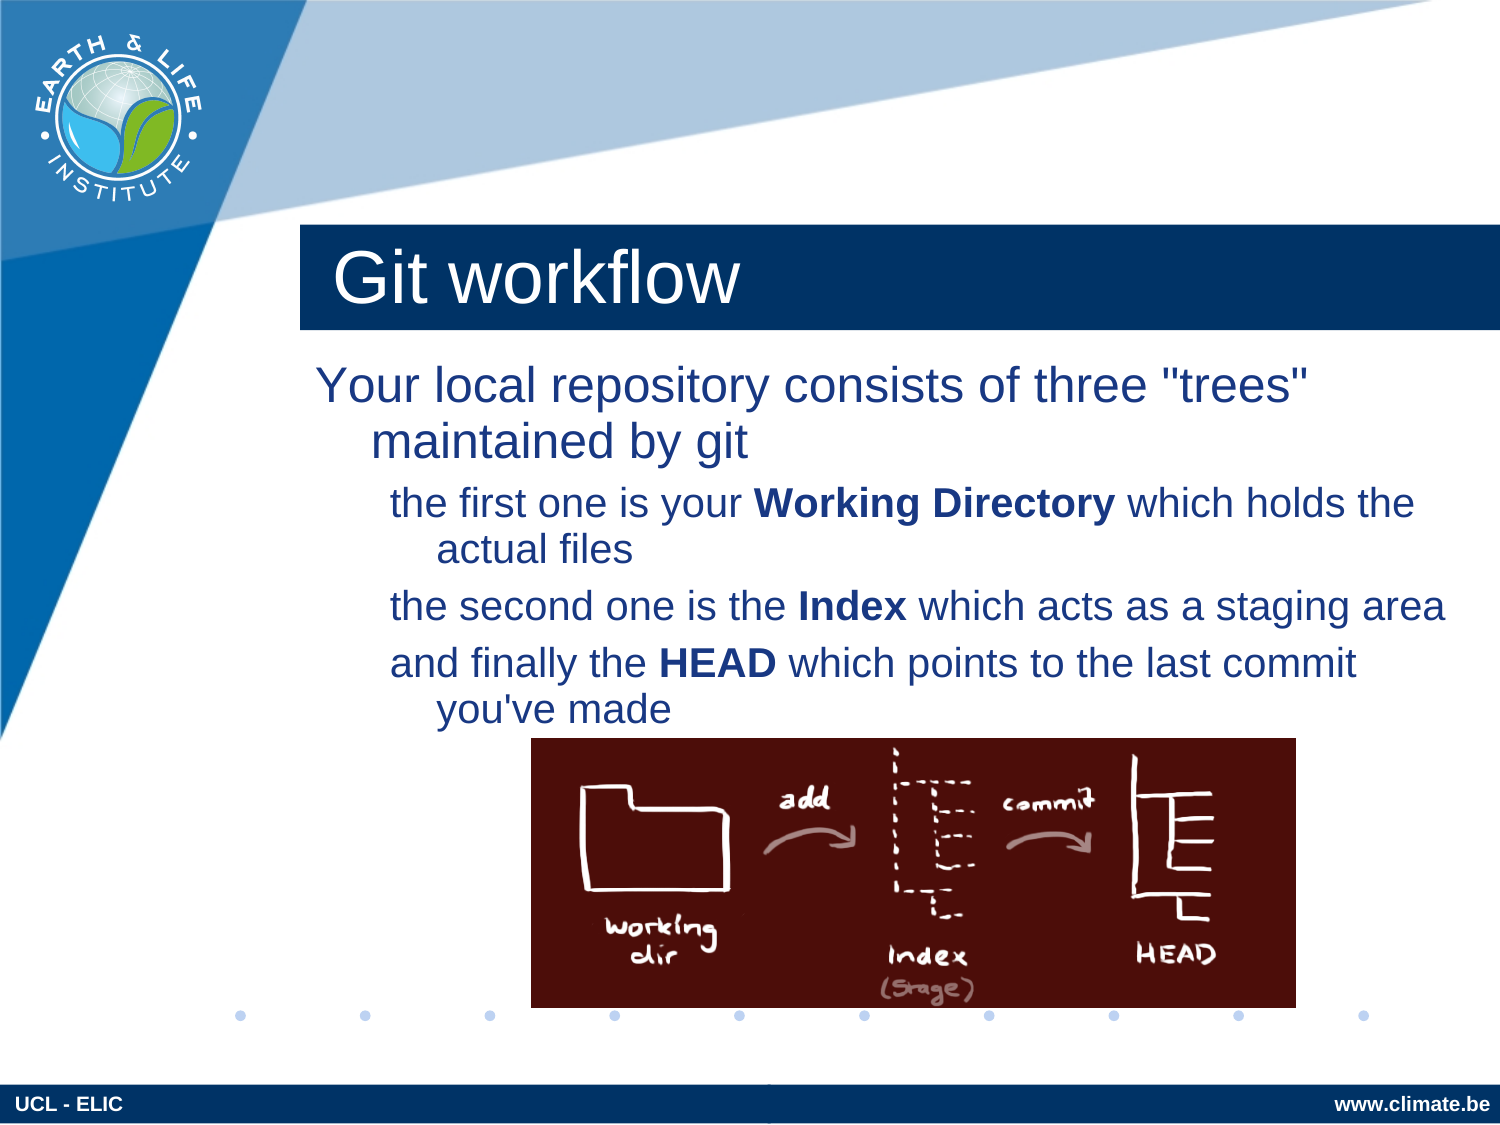

# Git workflow
Your local repository consists of three "trees" maintained by git
the first one is your Working Directory which holds the actual files
the second one is the Index which acts as a staging area
and finally the HEAD which points to the last commit you've made